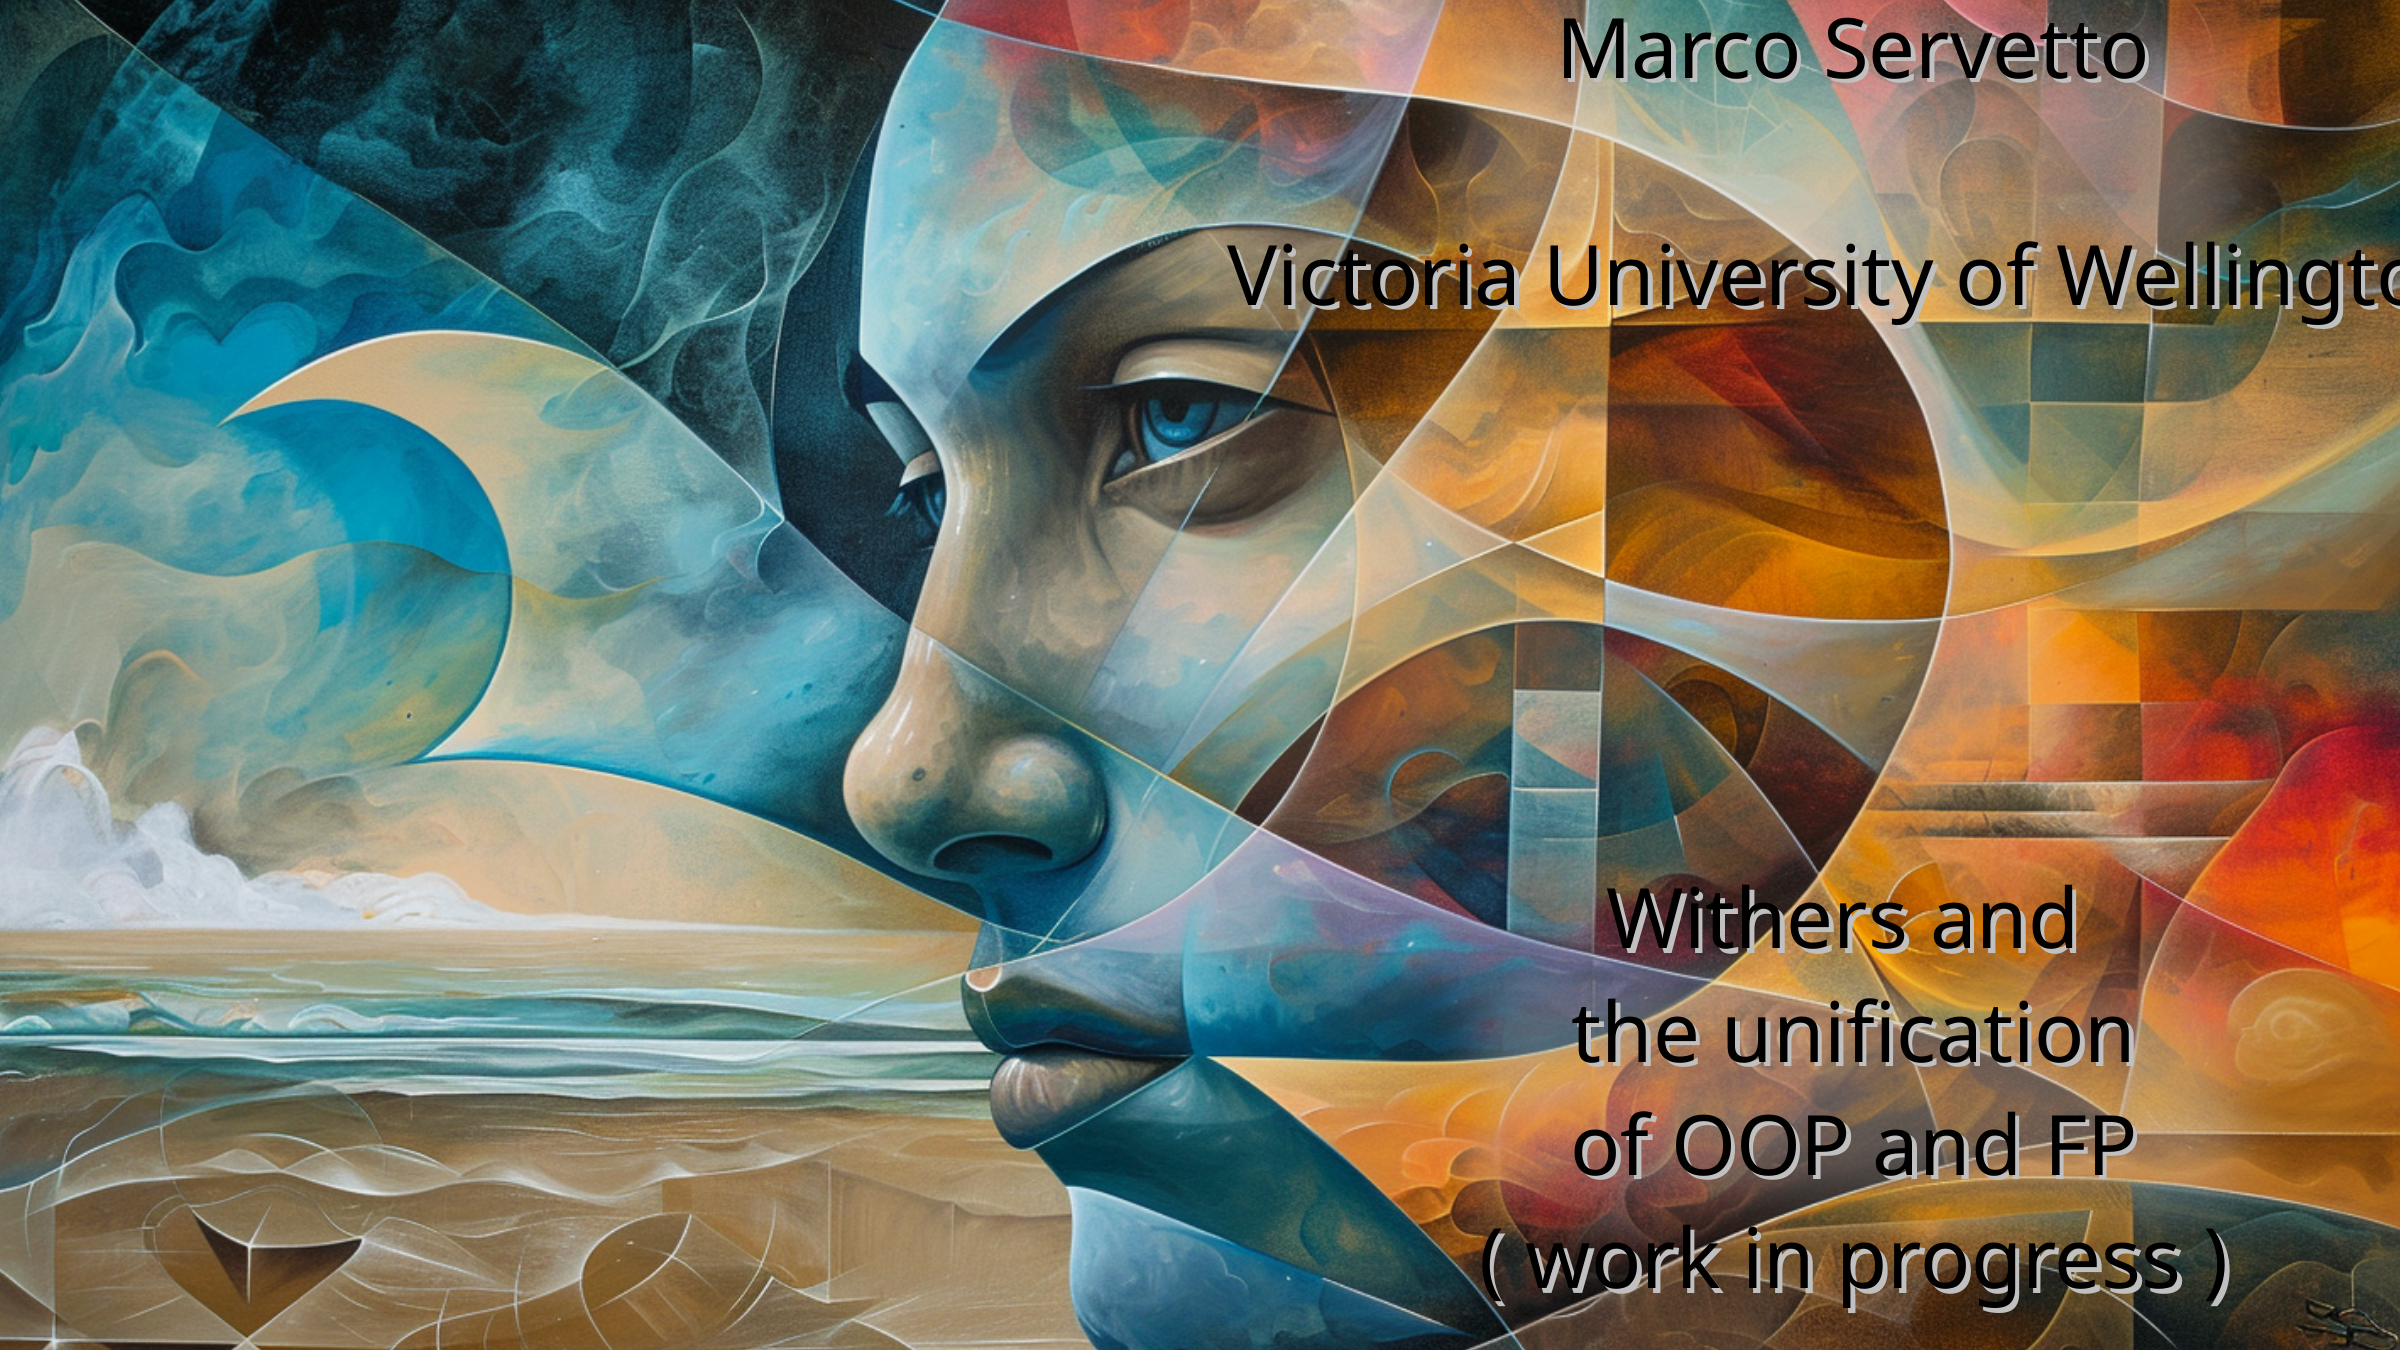

Marco Servetto
Victoria University of Wellington
Withers and
the unification
of OOP and FP
( work in progress )